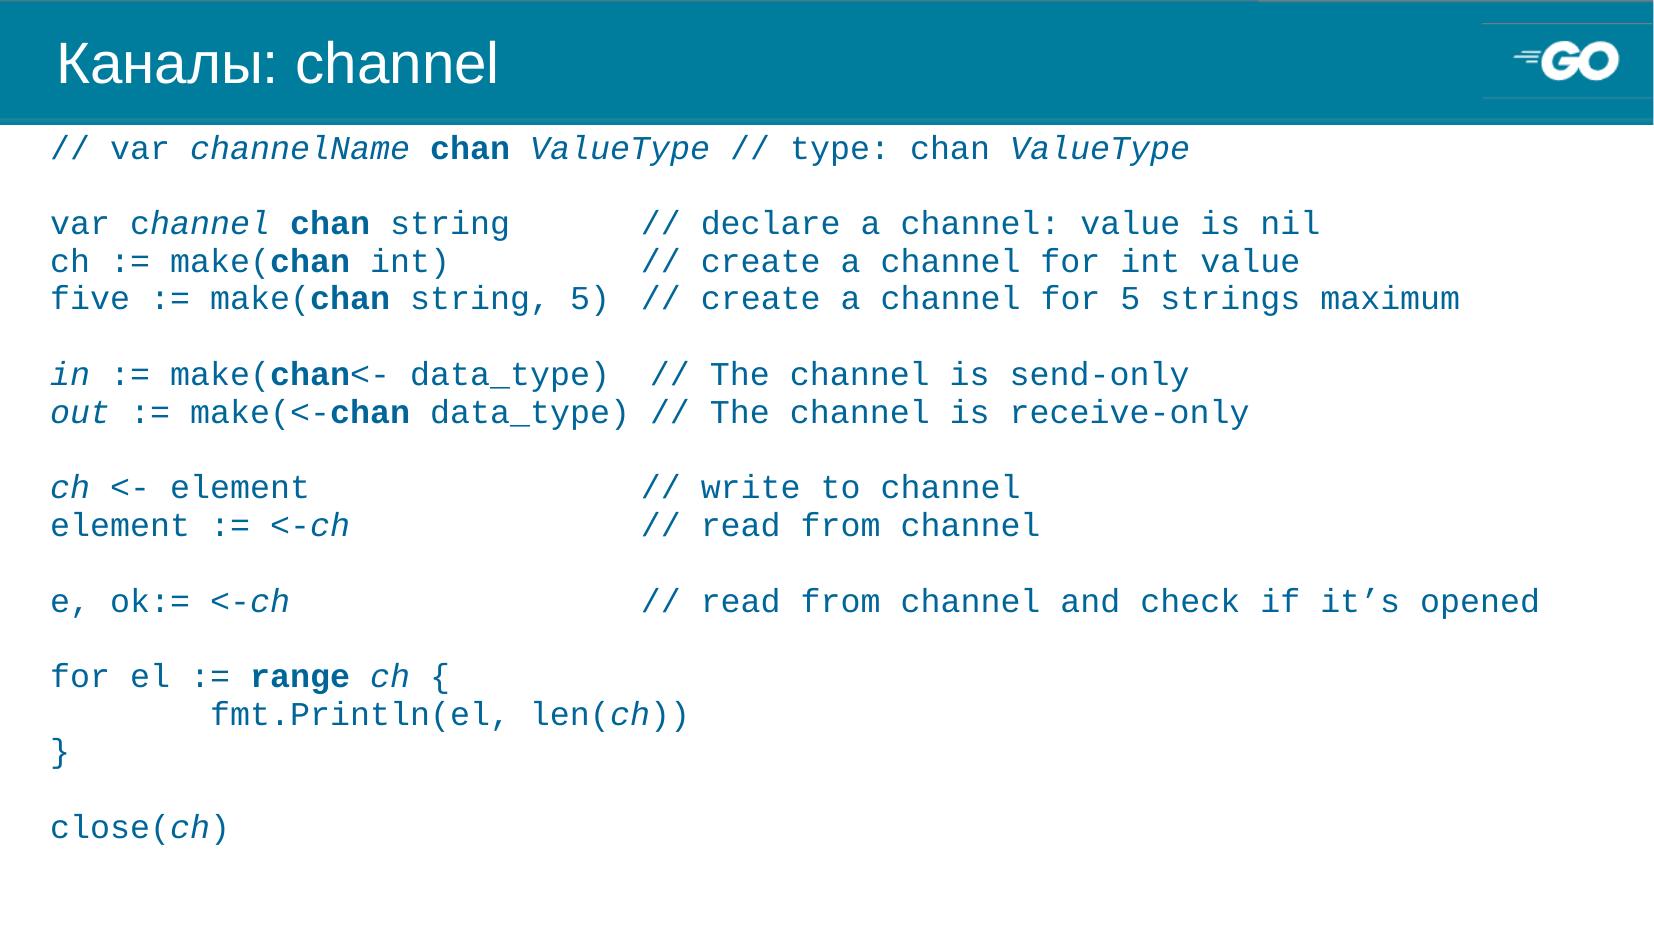

Каналы: channel
// var channelName chan ValueType // type: chan ValueType
var channel chan string		// declare a channel: value is nil
ch := make(chan int)			// create a channel for int value
five := make(chan string, 5)	// create a channel for 5 strings maximum
in := make(chan<- data_type) // The channel is send-only
out := make(<-chan data_type) // The channel is receive-only
ch <- element					// write to channel
element := <-ch				// read from channel
e, ok:= <-ch					// read from channel and check if it’s opened
for el := range ch {
 fmt.Println(el, len(ch))
}
close(ch)